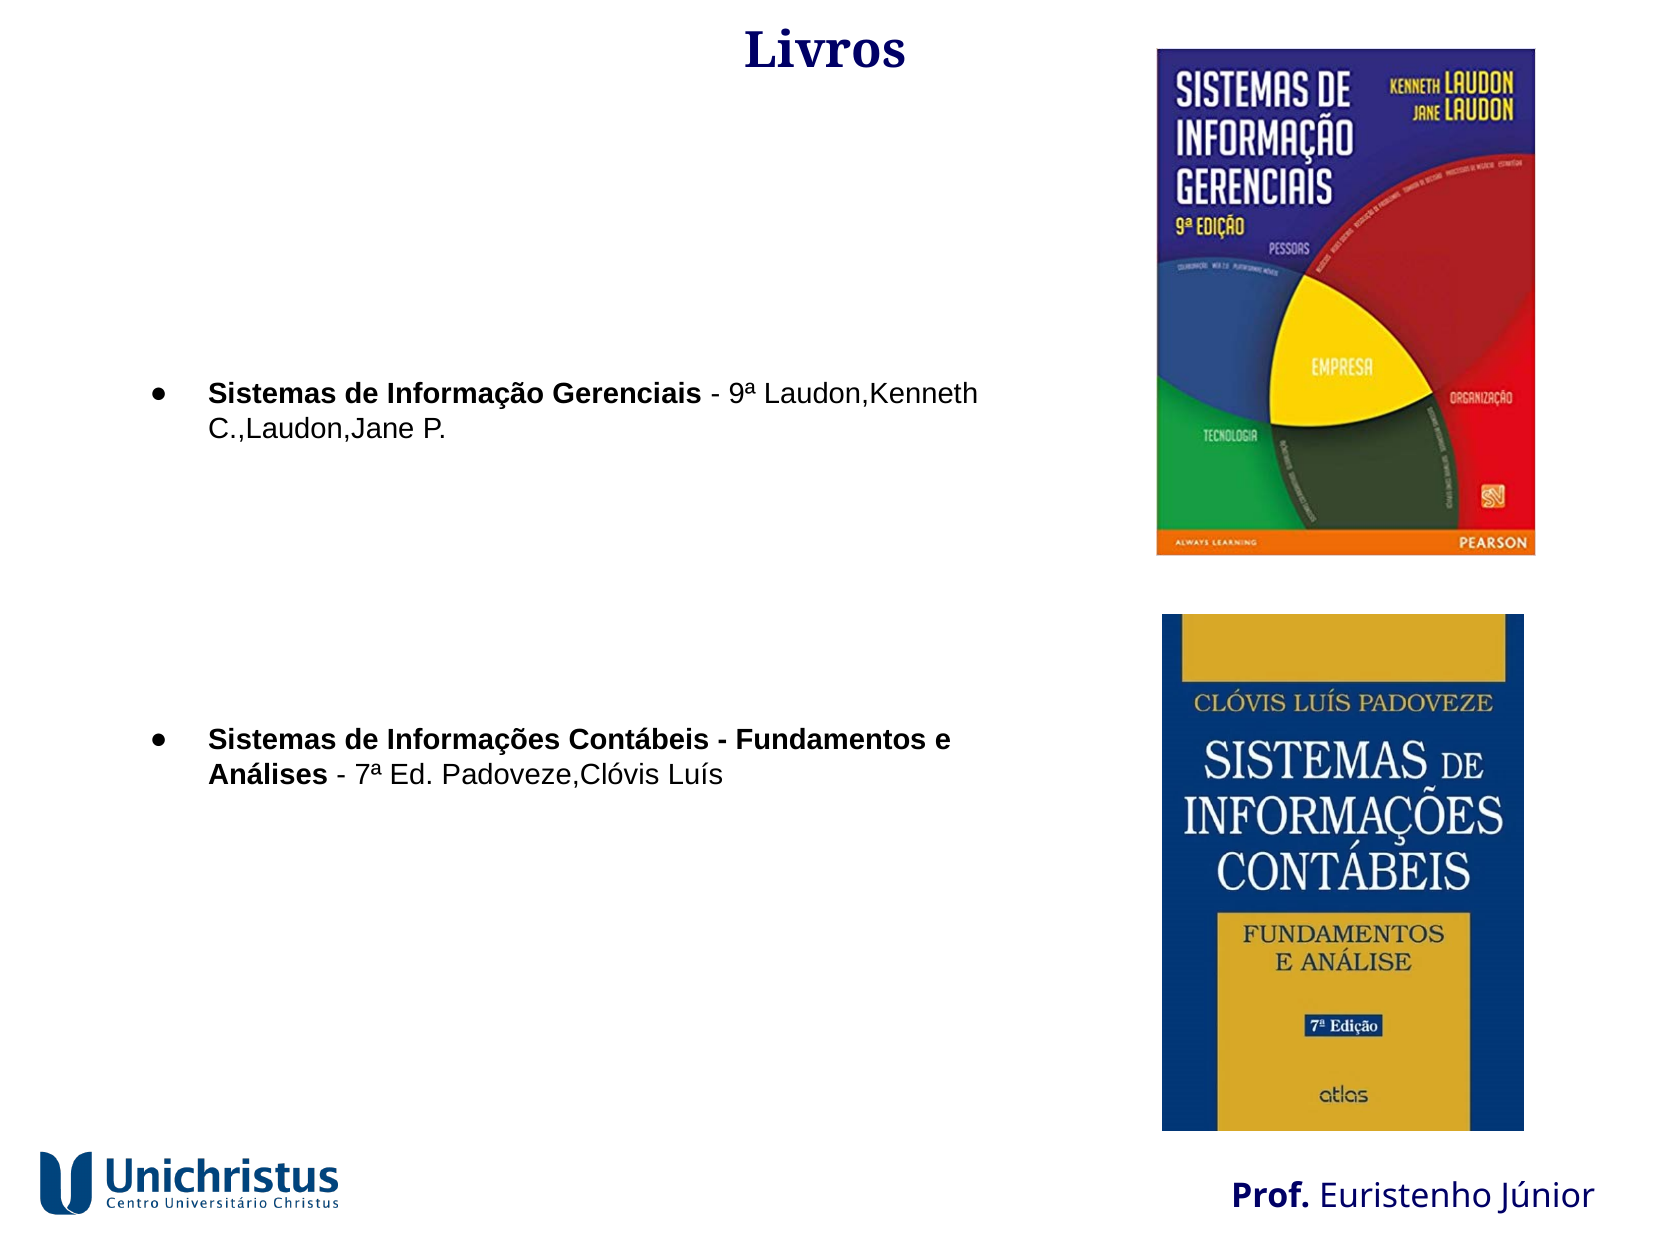

Livros
Sistemas de Informação Gerenciais - 9ª Laudon,Kenneth C.,Laudon,Jane P.
Sistemas de Informações Contábeis - Fundamentos e Análises - 7ª Ed. Padoveze,Clóvis Luís
Prof. Euristenho Júnior